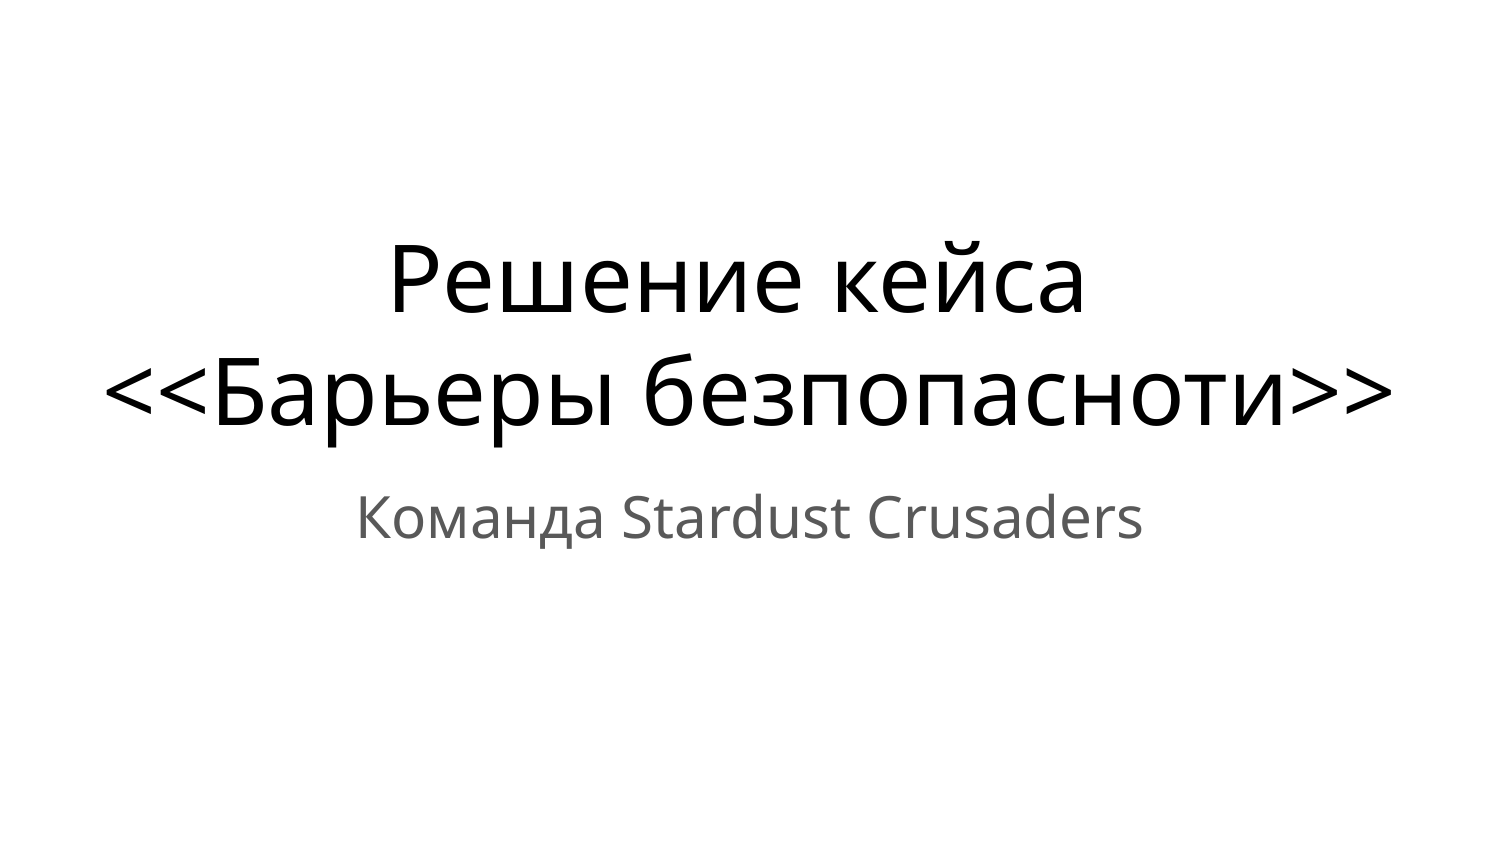

# Решение кейса <<Барьеры безпопасноти>>
Команда Stardust Crusaders